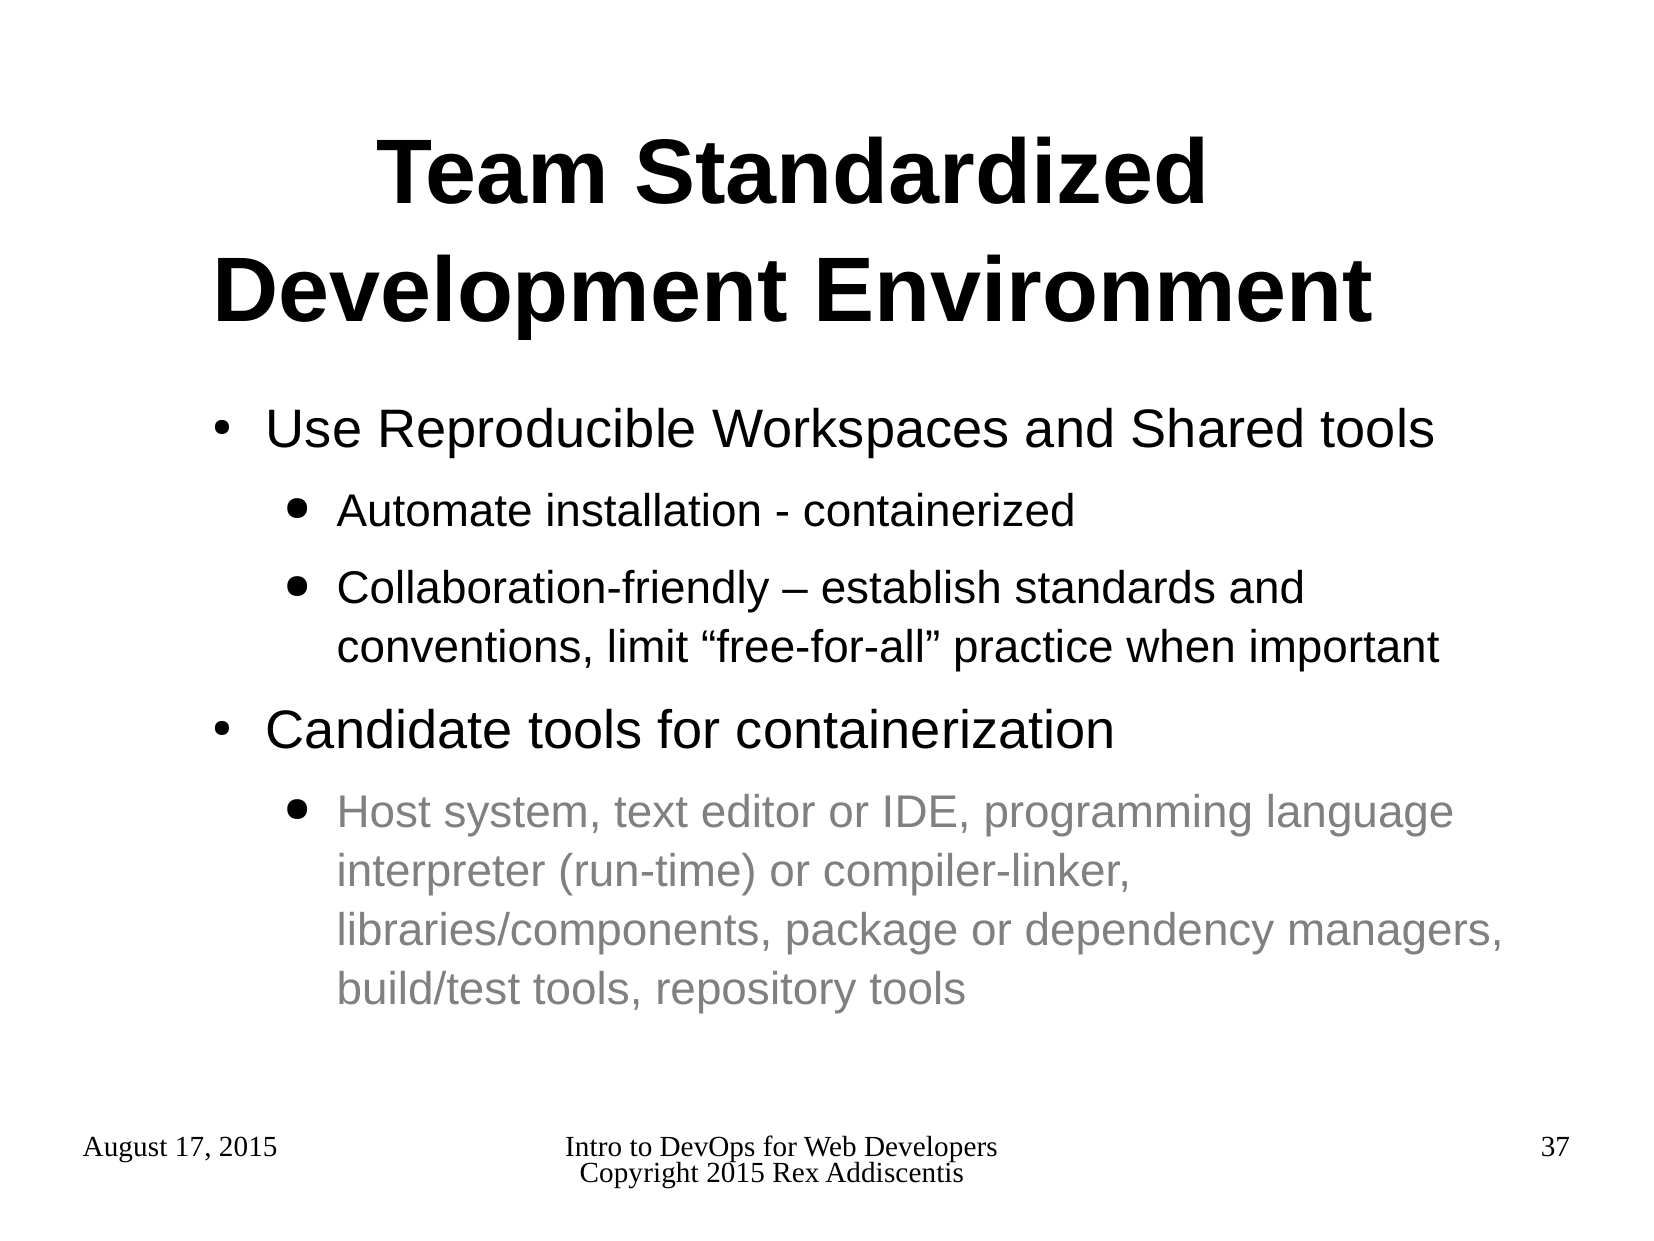

# Team Standardized Development Environment
Use Reproducible Workspaces and Shared tools
Automate installation - containerized
Collaboration-friendly – establish standards and conventions, limit “free-for-all” practice when important
Candidate tools for containerization
Host system, text editor or IDE, programming language interpreter (run-time) or compiler-linker, libraries/components, package or dependency managers, build/test tools, repository tools
August 17, 2015
Intro to DevOps for Web Developers Copyright 2015 Rex Addiscentis
37